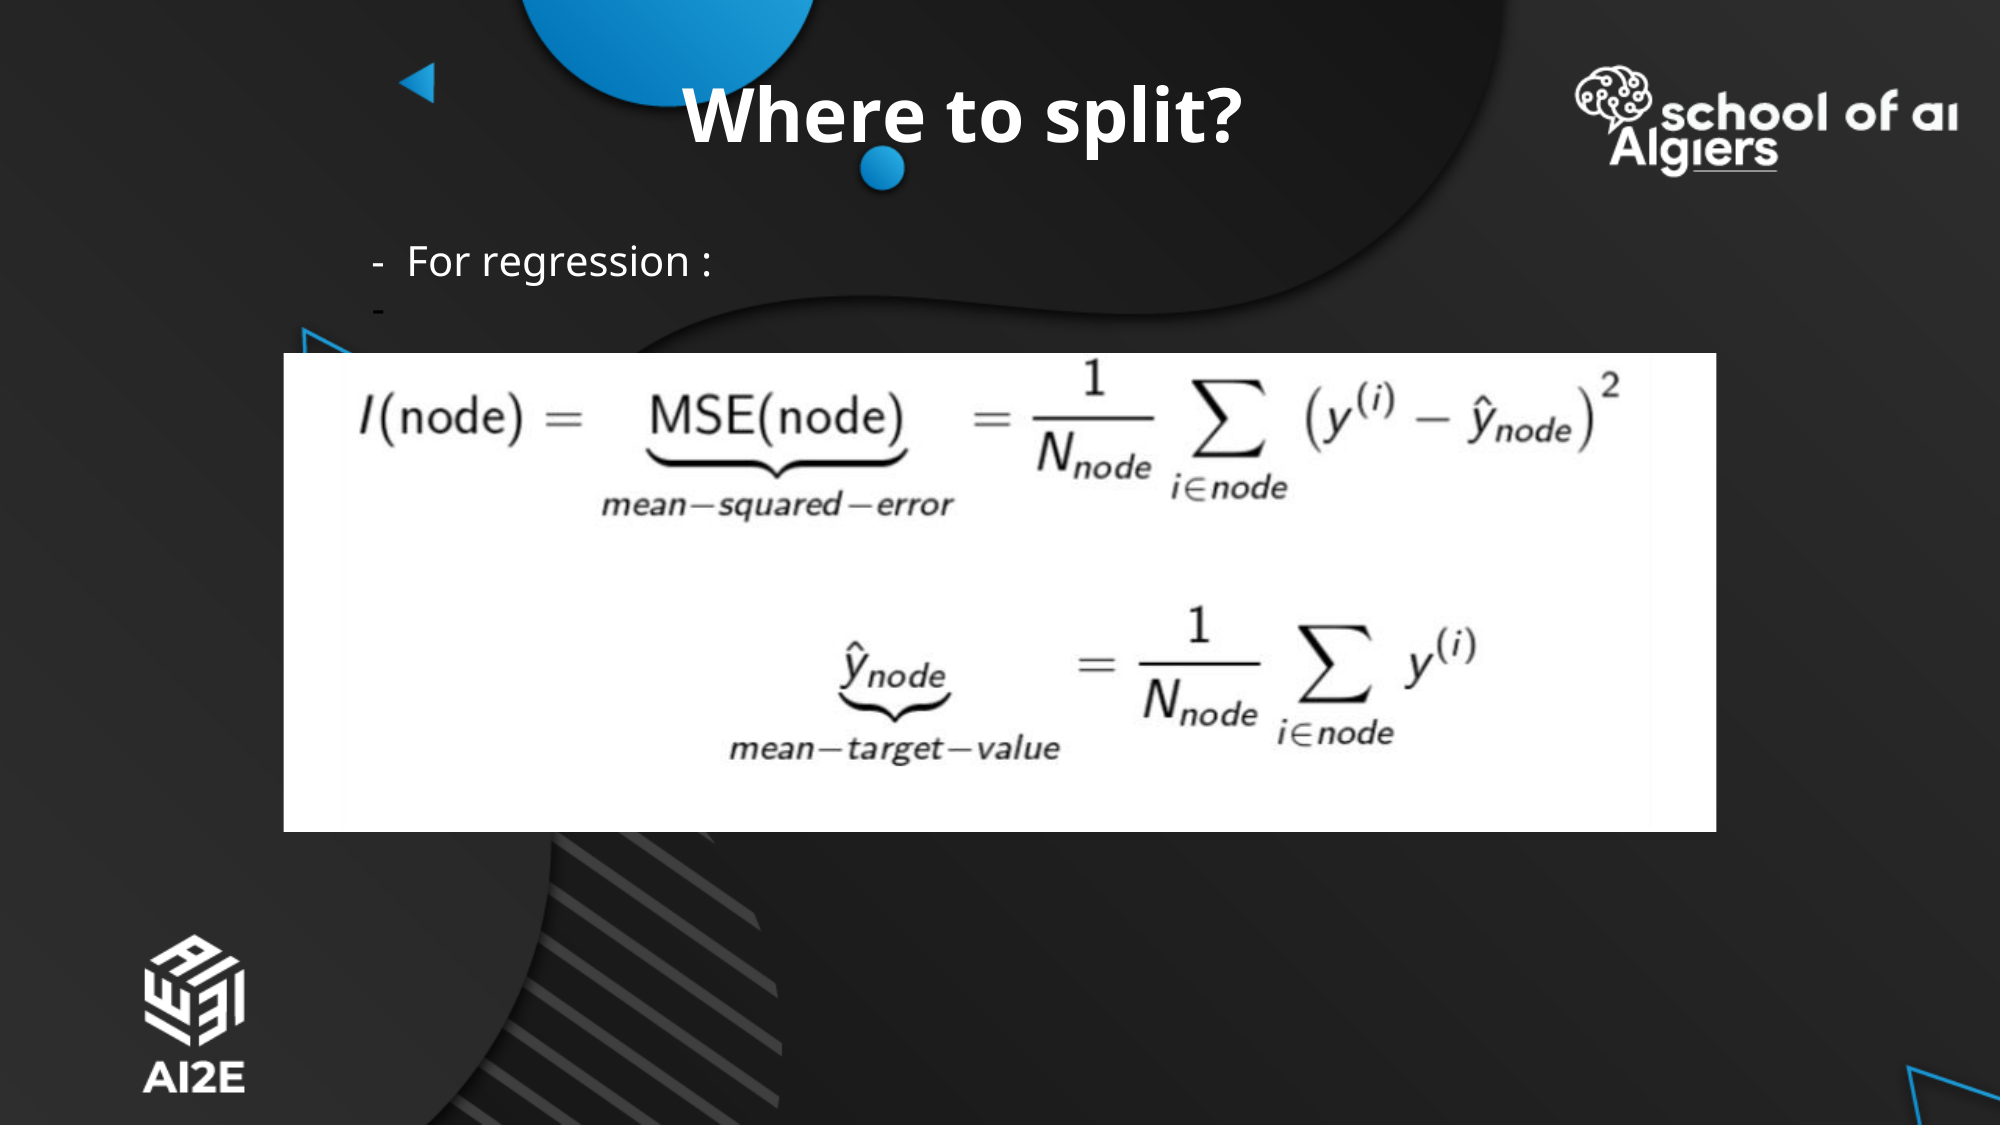

Where to split?
# - For regression :